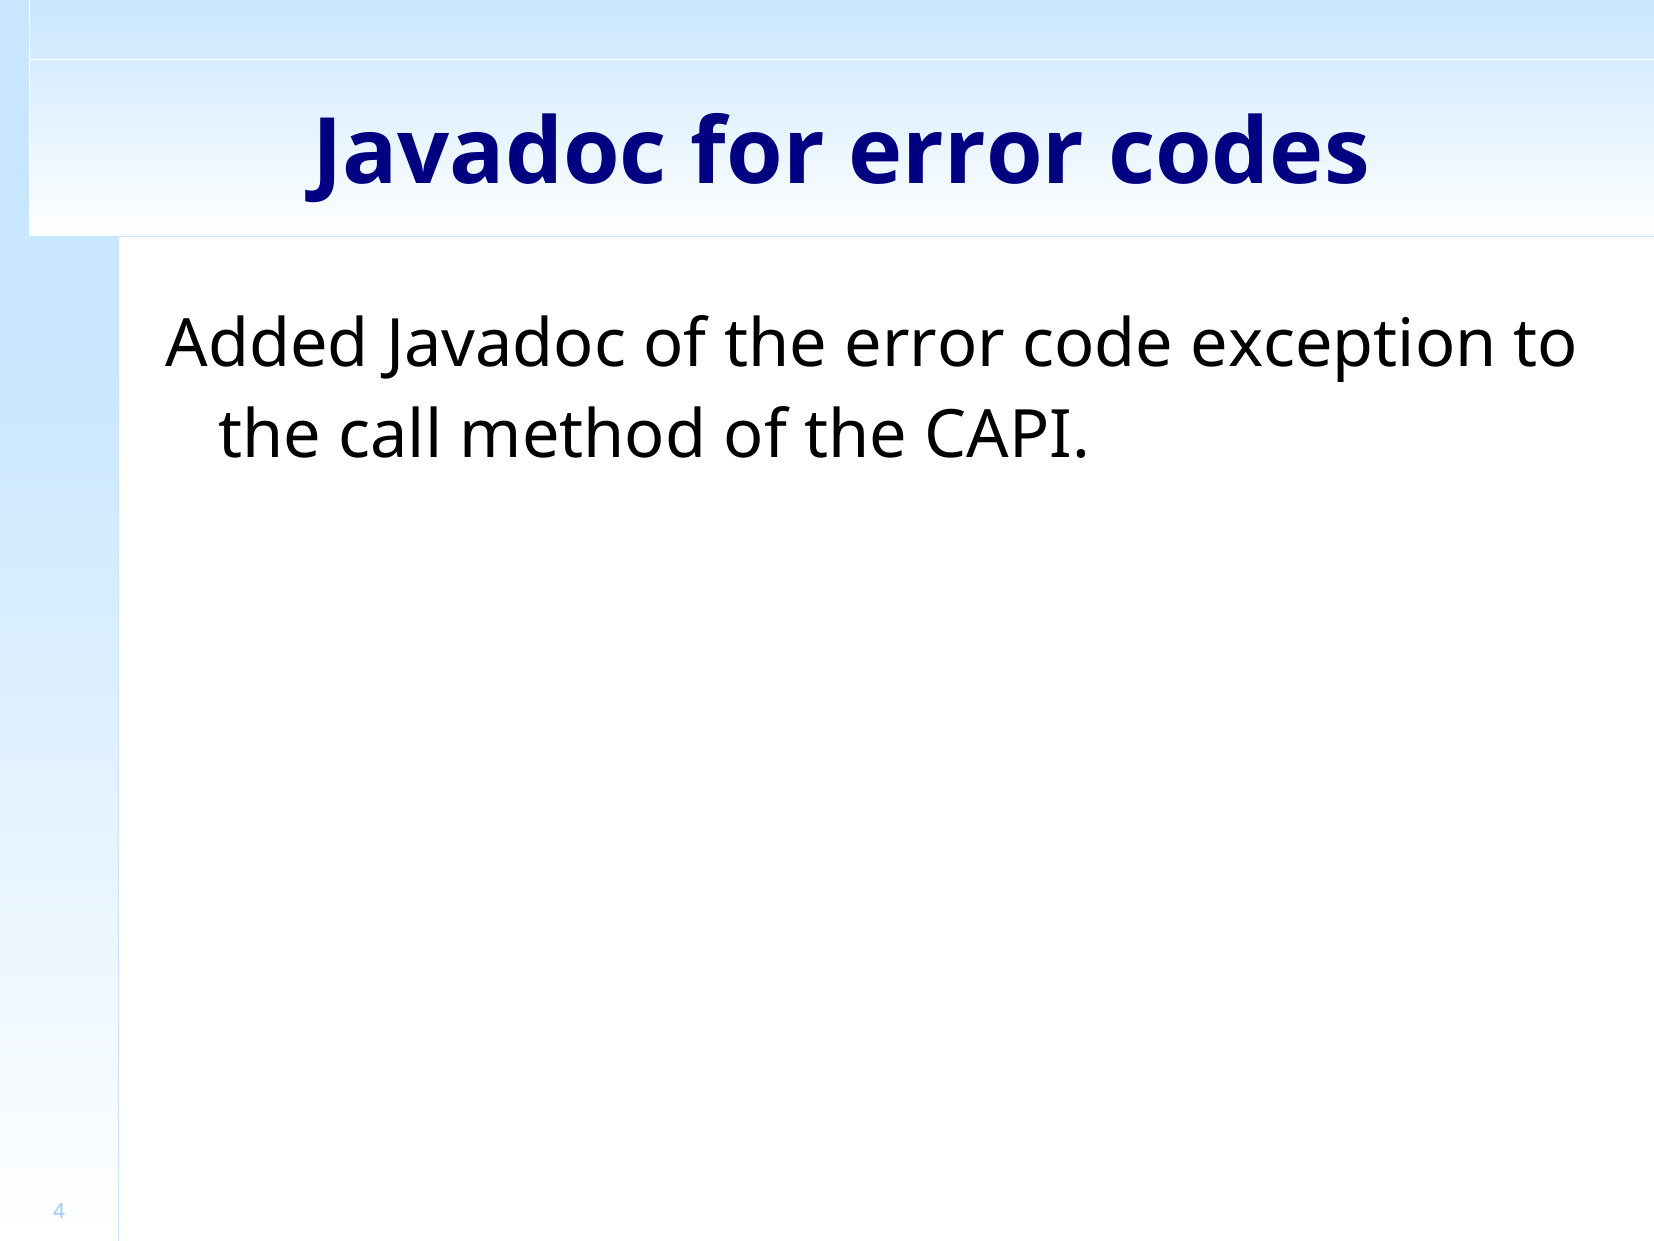

# Javadoc for error codes
Added Javadoc of the error code exception to the call method of the CAPI.